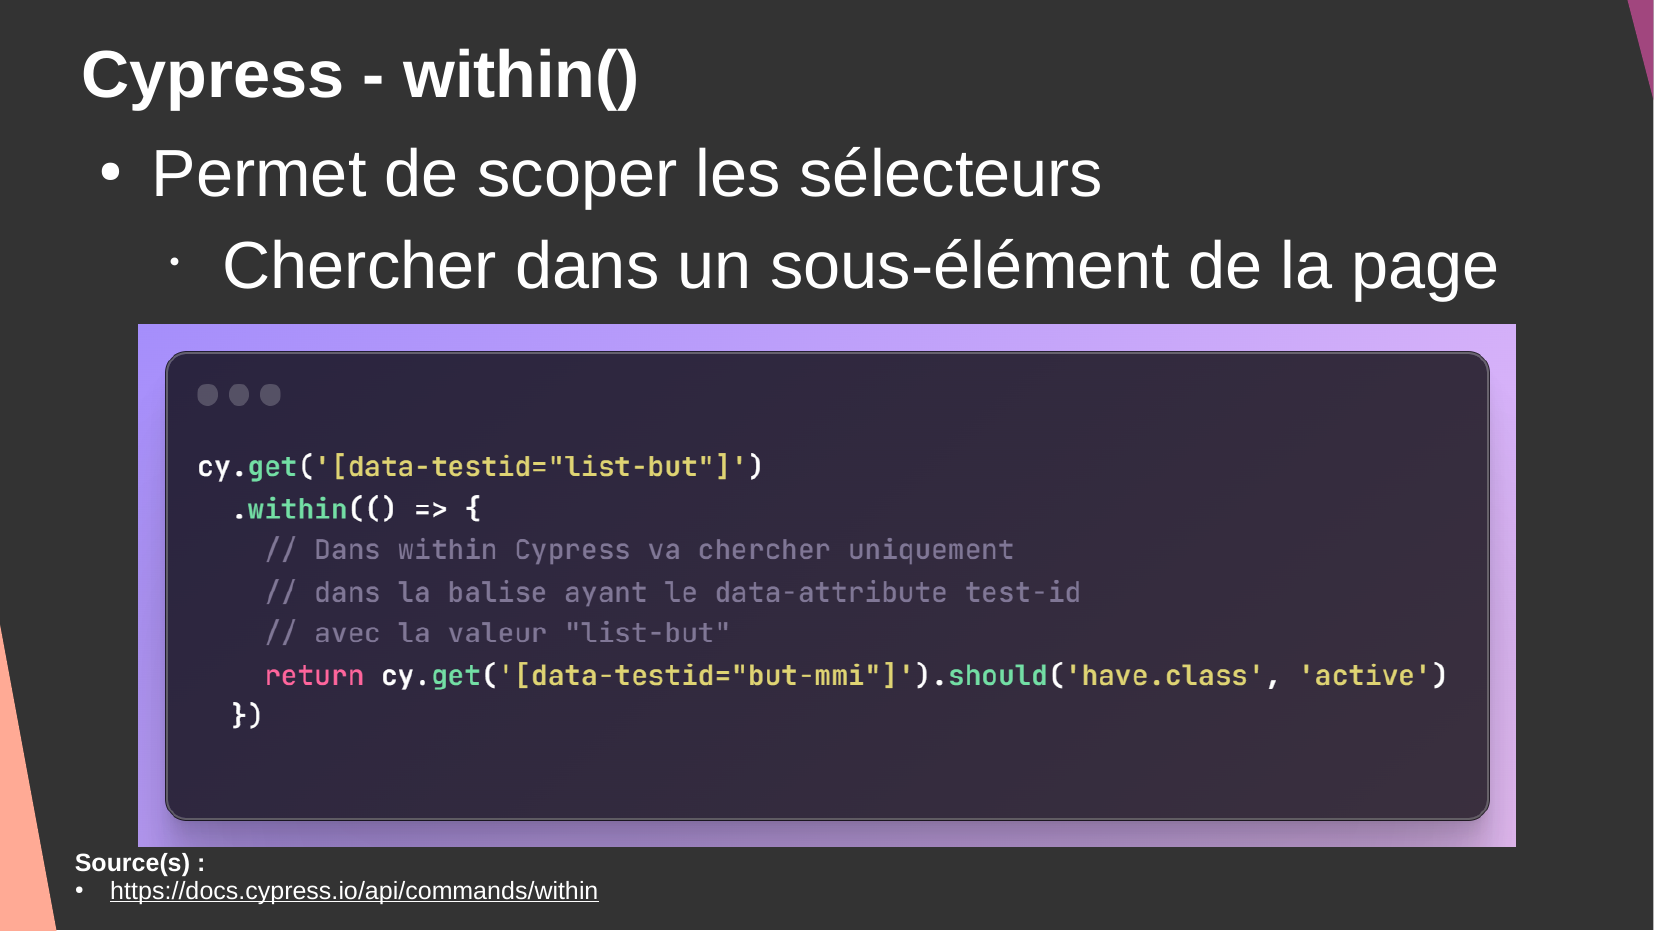

Cypress - within()
# Permet de scoper les sélecteurs
Chercher dans un sous-élément de la page
Source(s) :
https://docs.cypress.io/api/commands/within